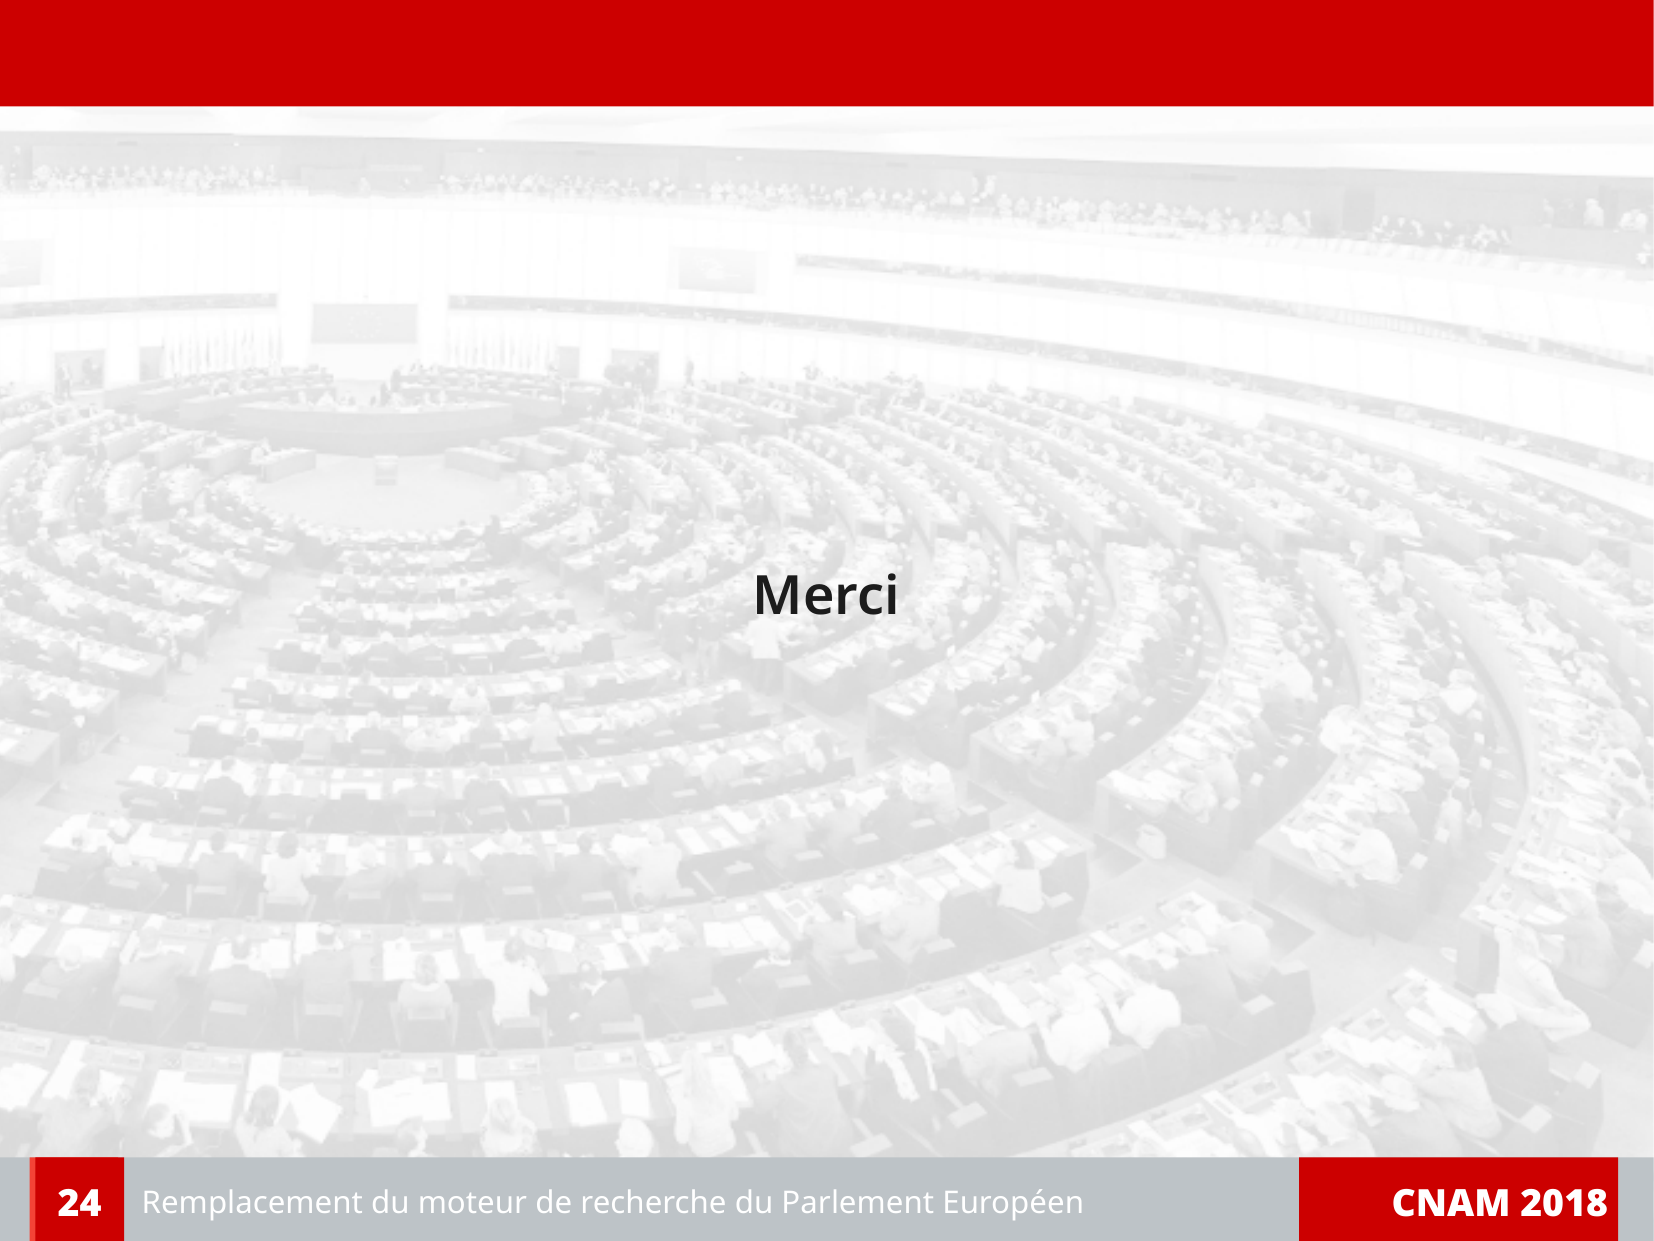

#
Merci
24
Remplacement du moteur de recherche du Parlement Européen